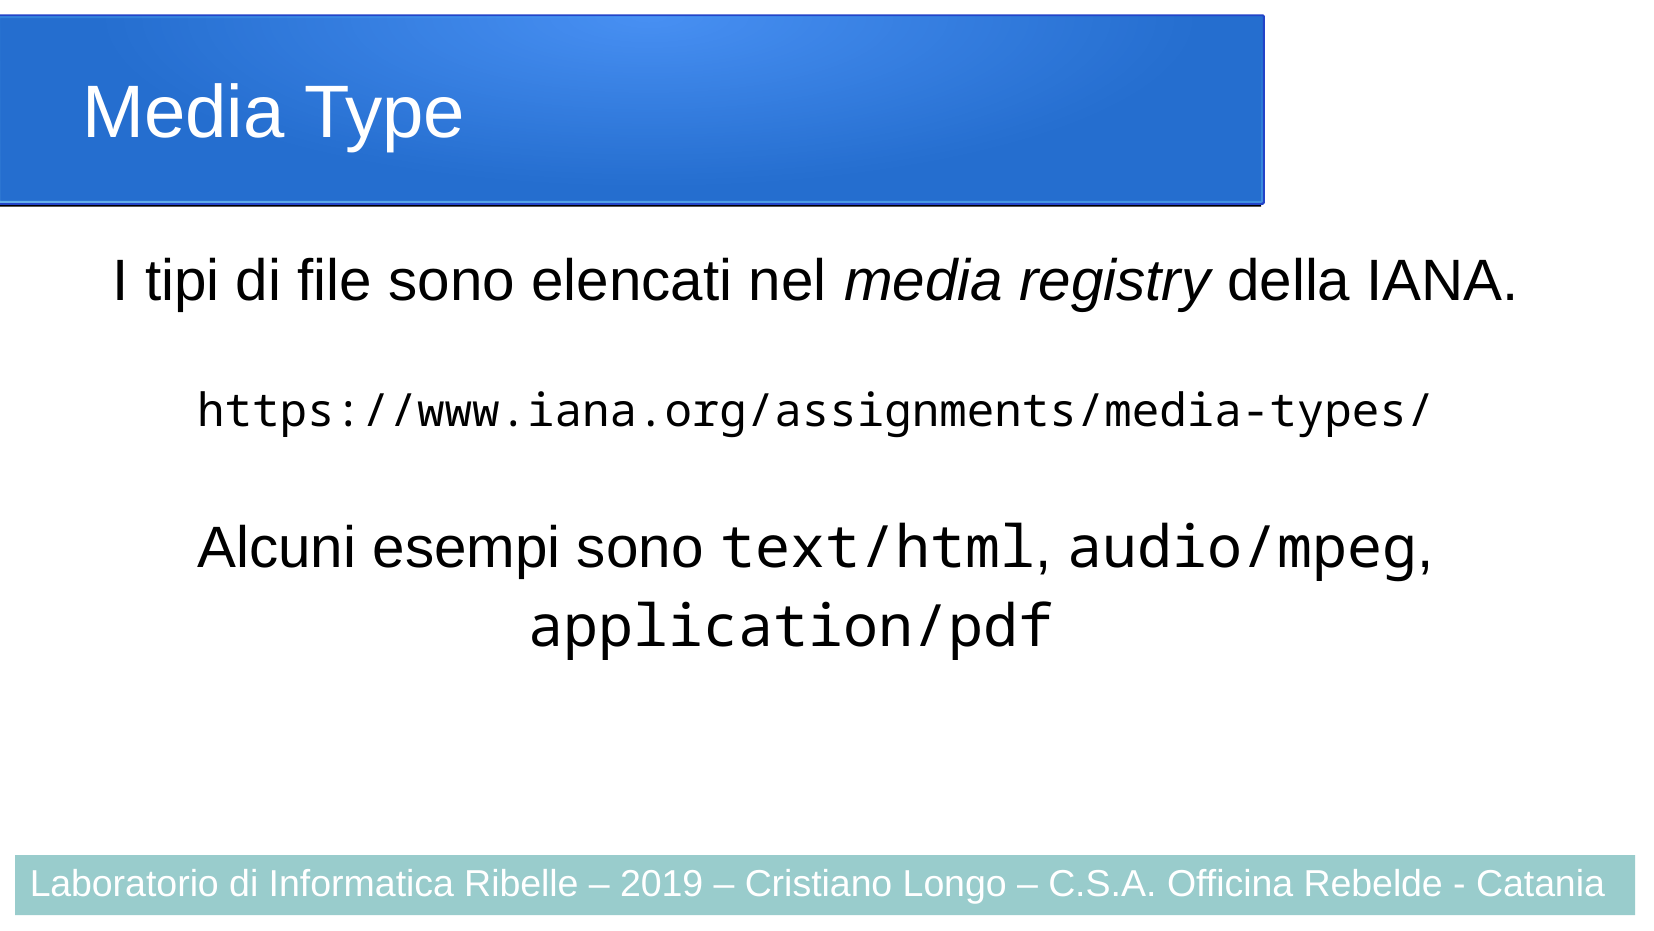

# Media Type
I tipi di file sono elencati nel media registry della IANA.
https://www.iana.org/assignments/media-types/
Alcuni esempi sono text/html, audio/mpeg, application/pdf
Laboratorio di Informatica Ribelle – 2019 – Cristiano Longo – C.S.A. Officina Rebelde - Catania